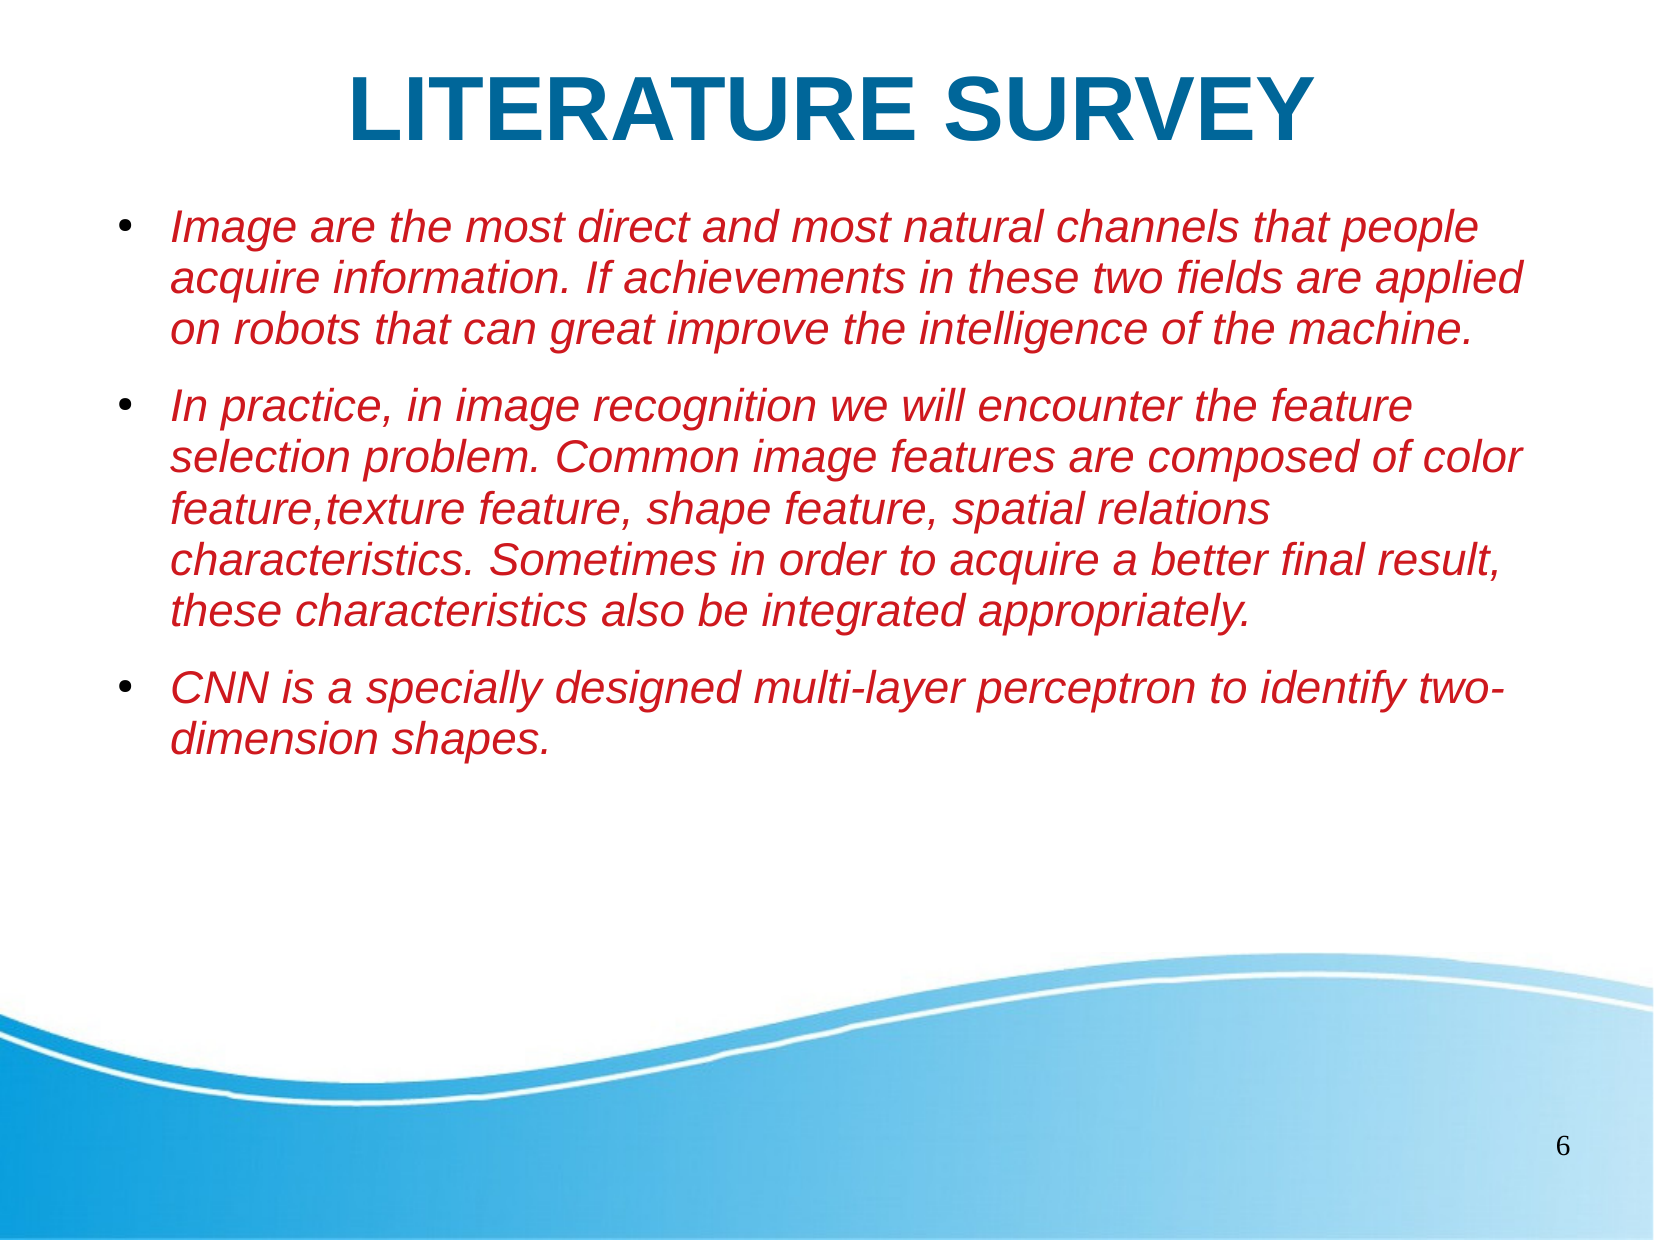

# LITERATURE SURVEY
Image are the most direct and most natural channels that people acquire information. If achievements in these two fields are applied on robots that can great improve the intelligence of the machine.
In practice, in image recognition we will encounter the feature selection problem. Common image features are composed of color feature,texture feature, shape feature, spatial relations characteristics. Sometimes in order to acquire a better final result, these characteristics also be integrated appropriately.
CNN is a specially designed multi-layer perceptron to identify two-dimension shapes.
6